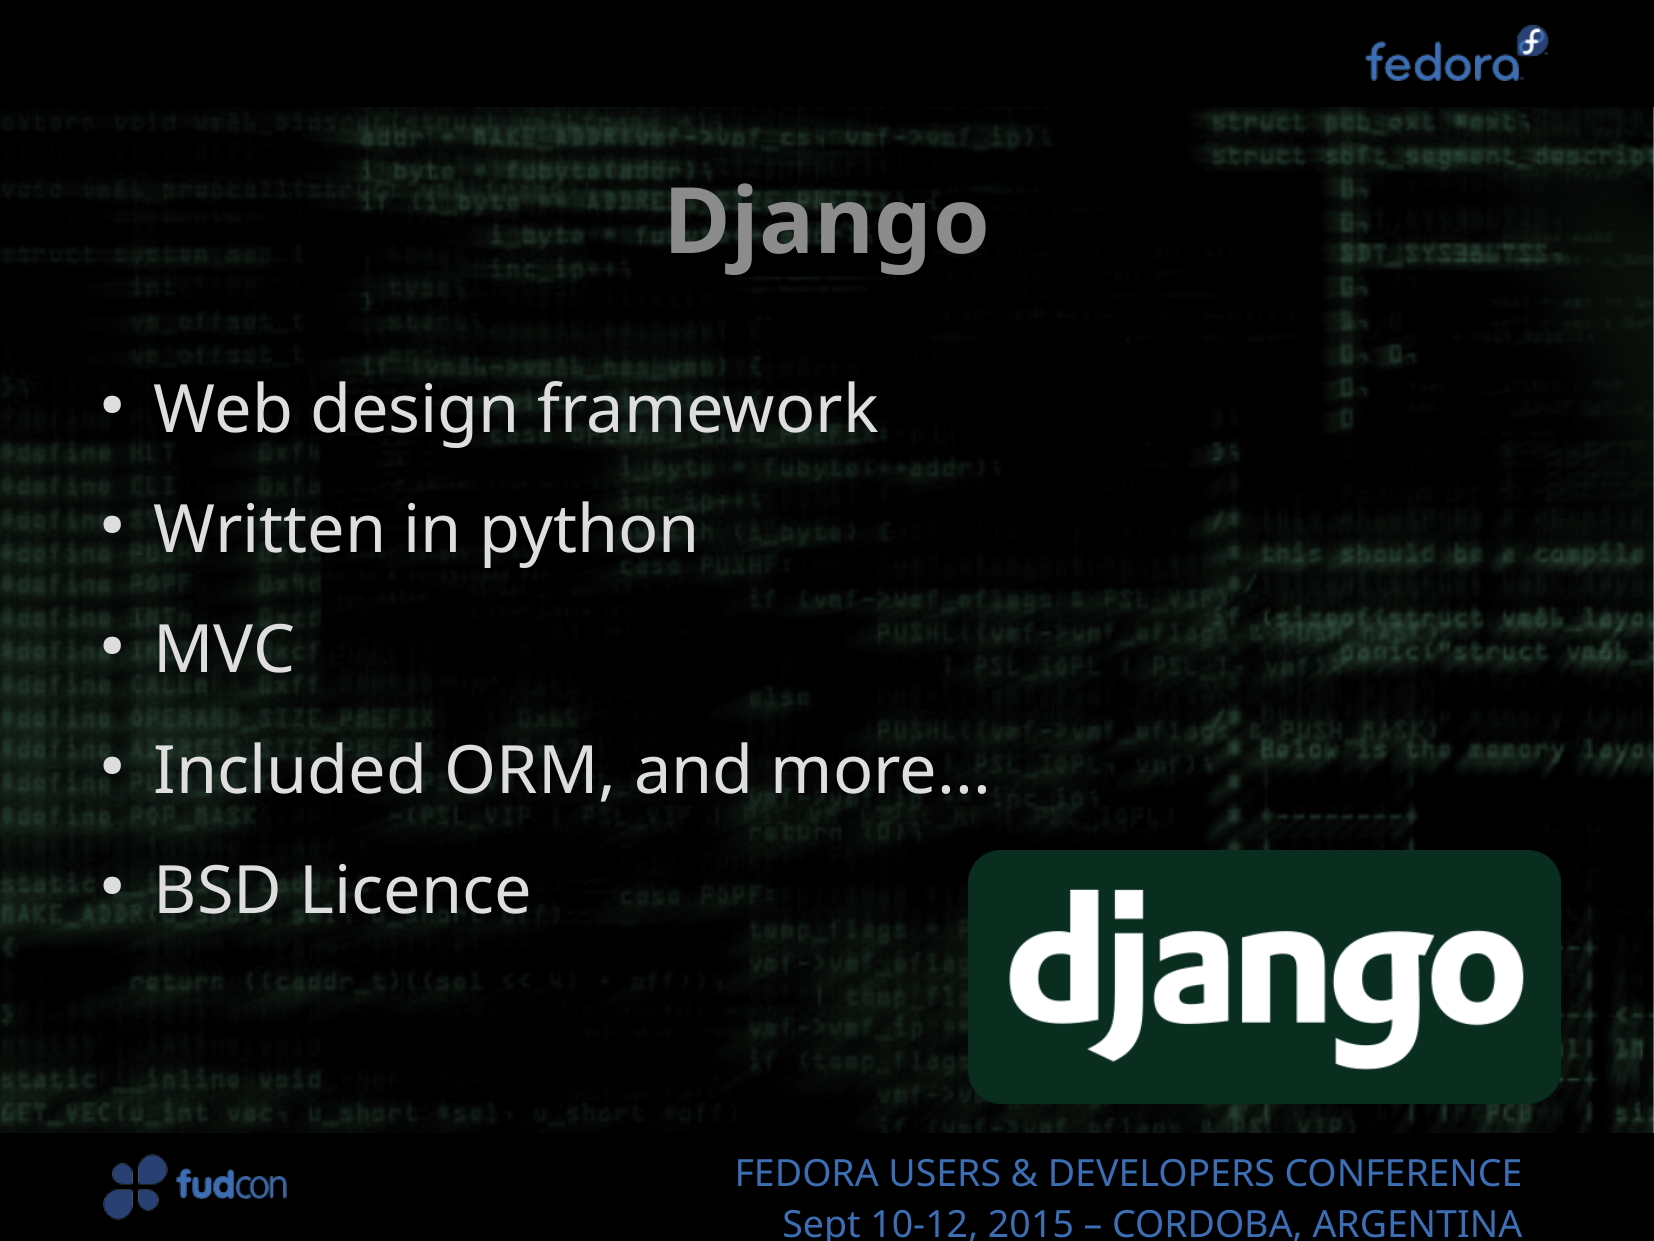

# Django
Web design framework
Written in python
MVC
Included ORM, and more...
BSD Licence